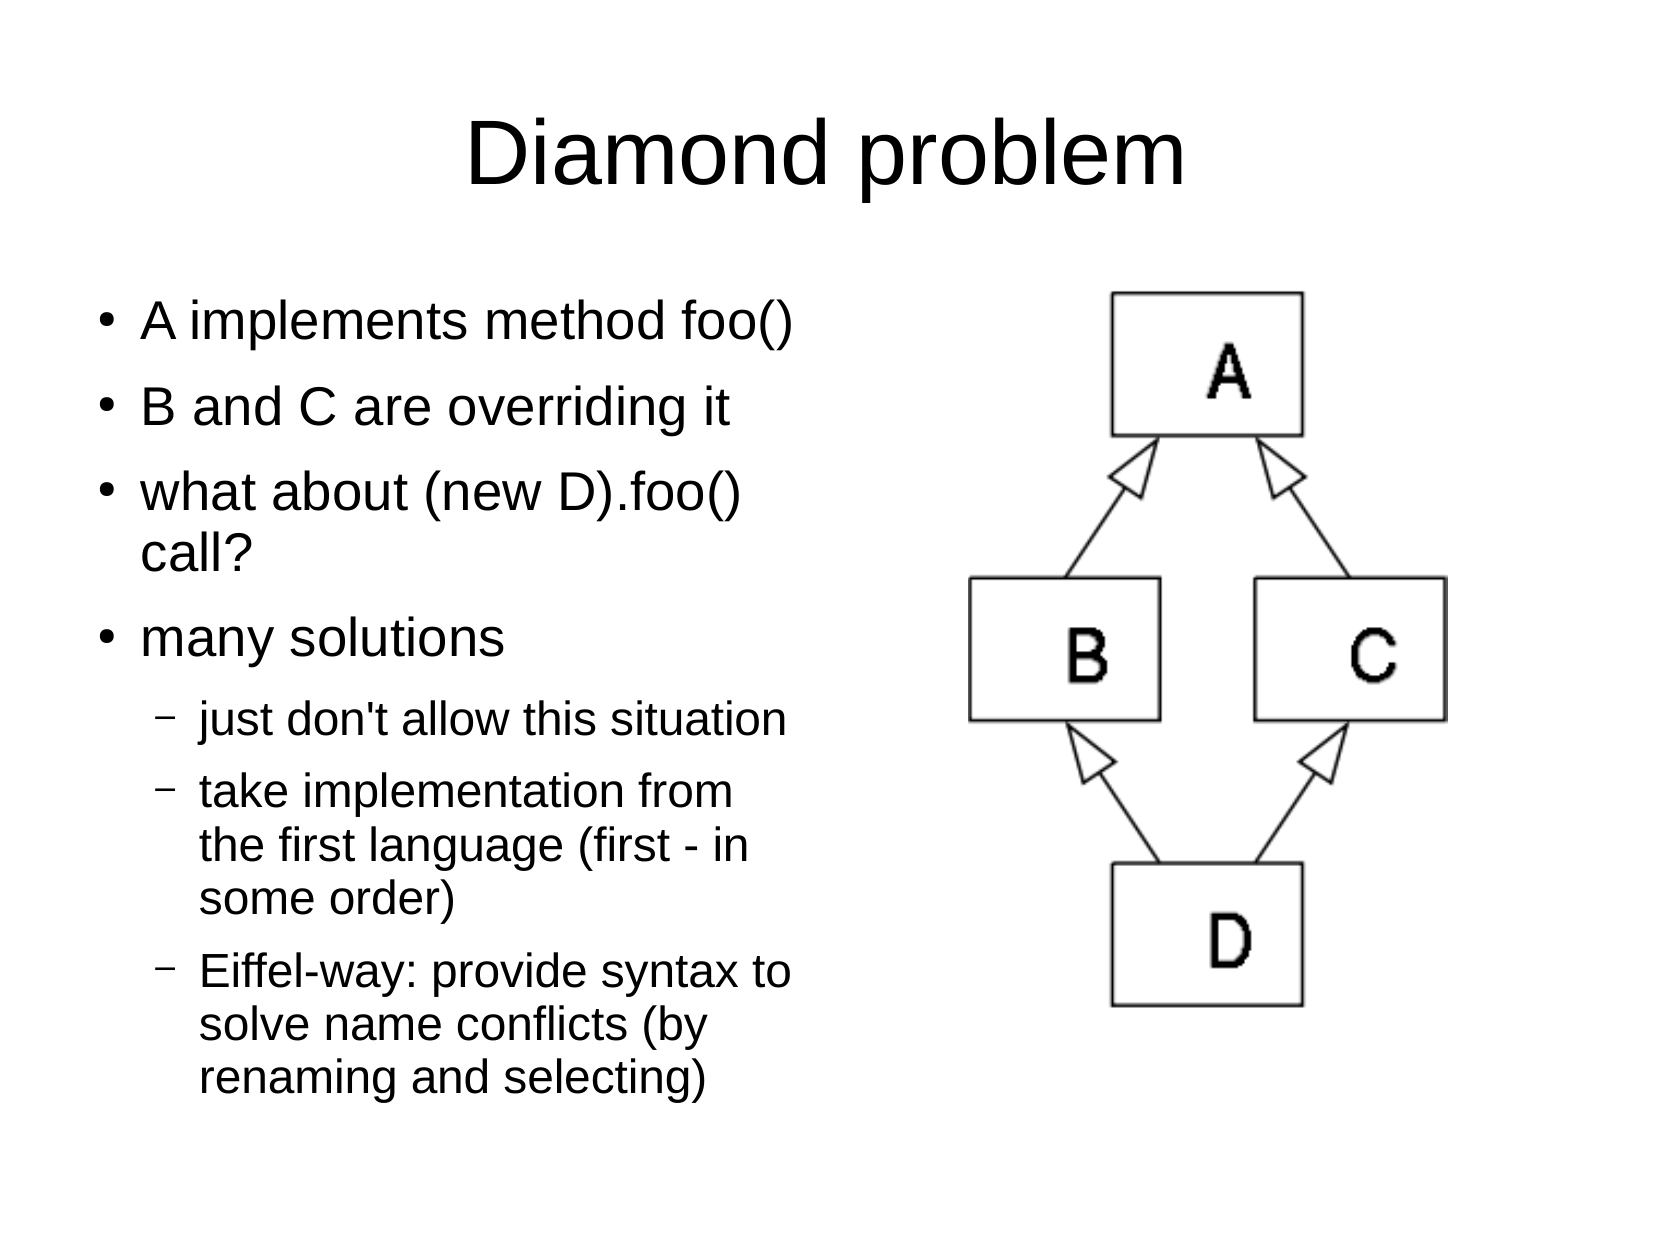

# Diamond problem
A implements method foo()
B and C are overriding it
what about (new D).foo() call?
many solutions
just don't allow this situation
take implementation from the first language (first - in some order)
Eiffel-way: provide syntax to solve name conflicts (by renaming and selecting)